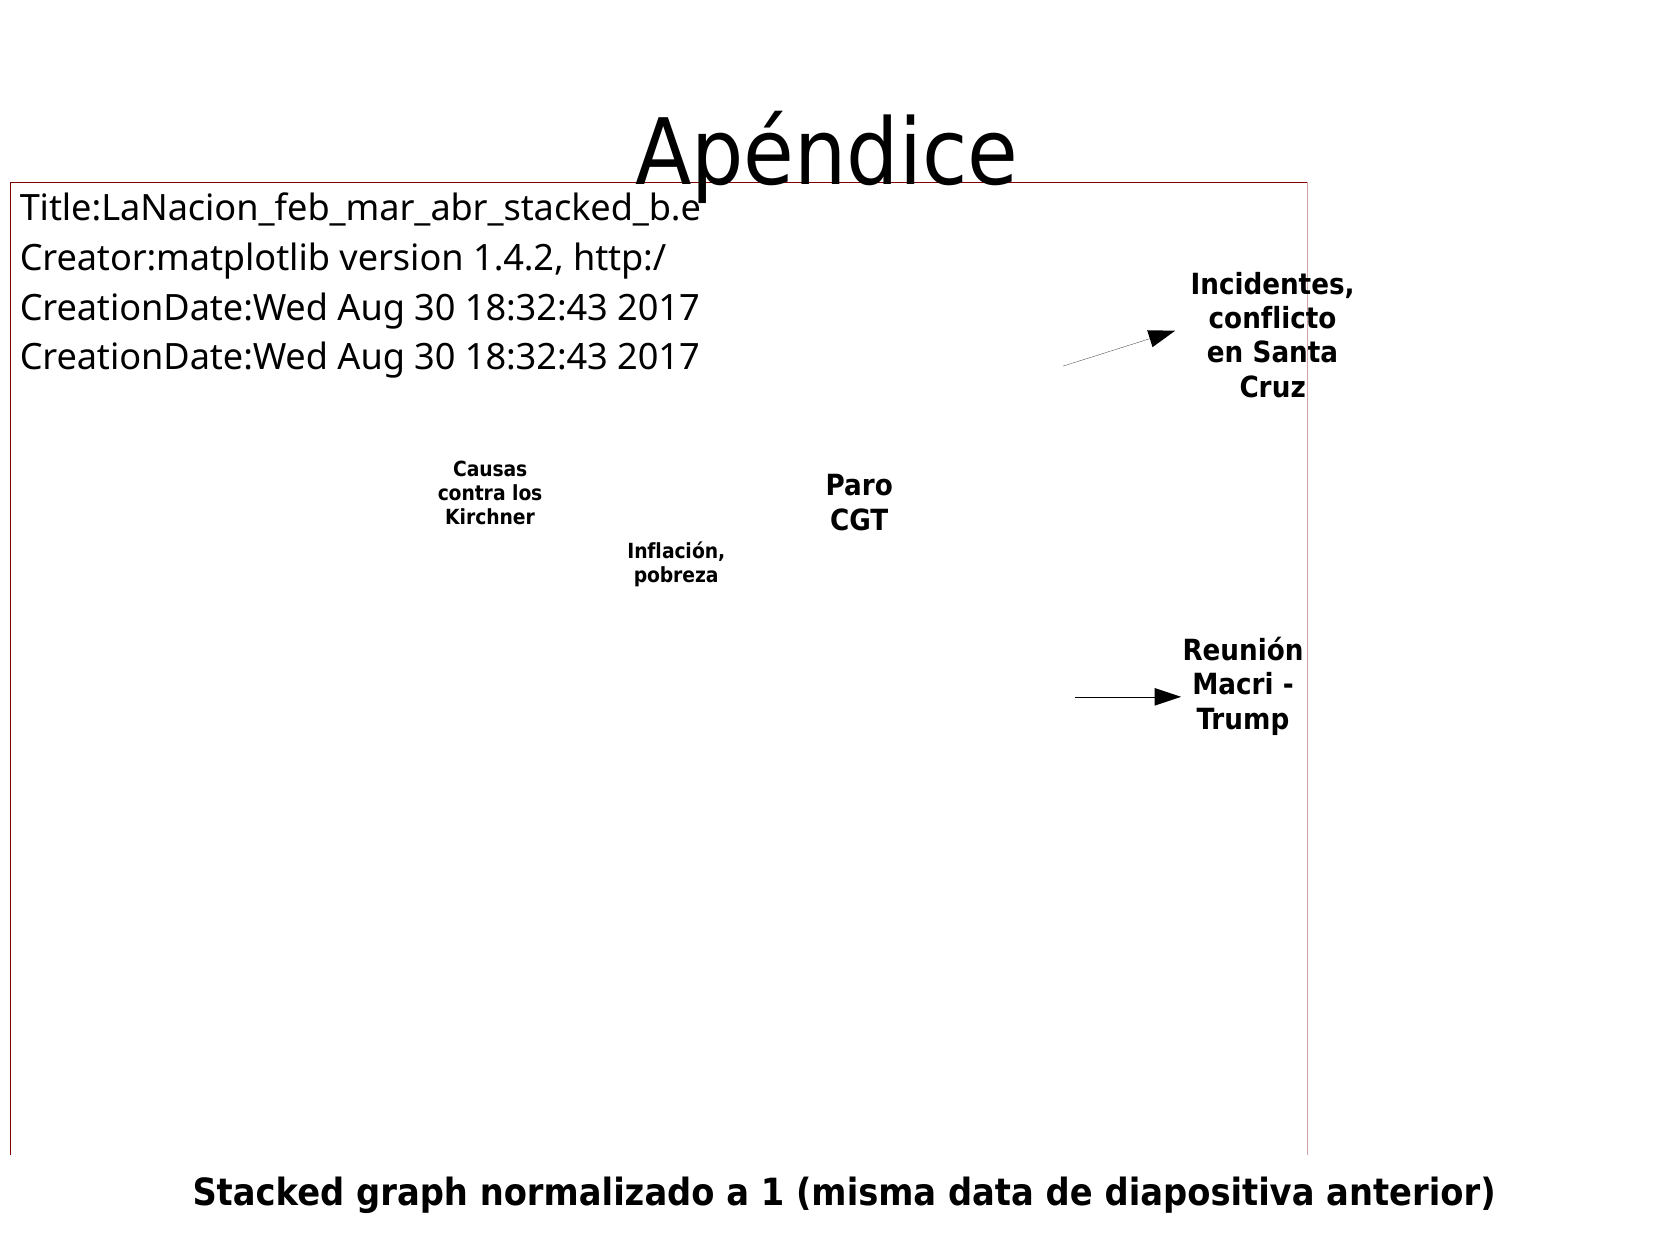

# Apéndice
Incidentes, conflicto en Santa Cruz
Causas contra los Kirchner
Paro CGT
Inflación, pobreza
Reunión Macri - Trump
Conflicto docente
Stacked graph normalizado a 1 (misma data de diapositiva anterior)